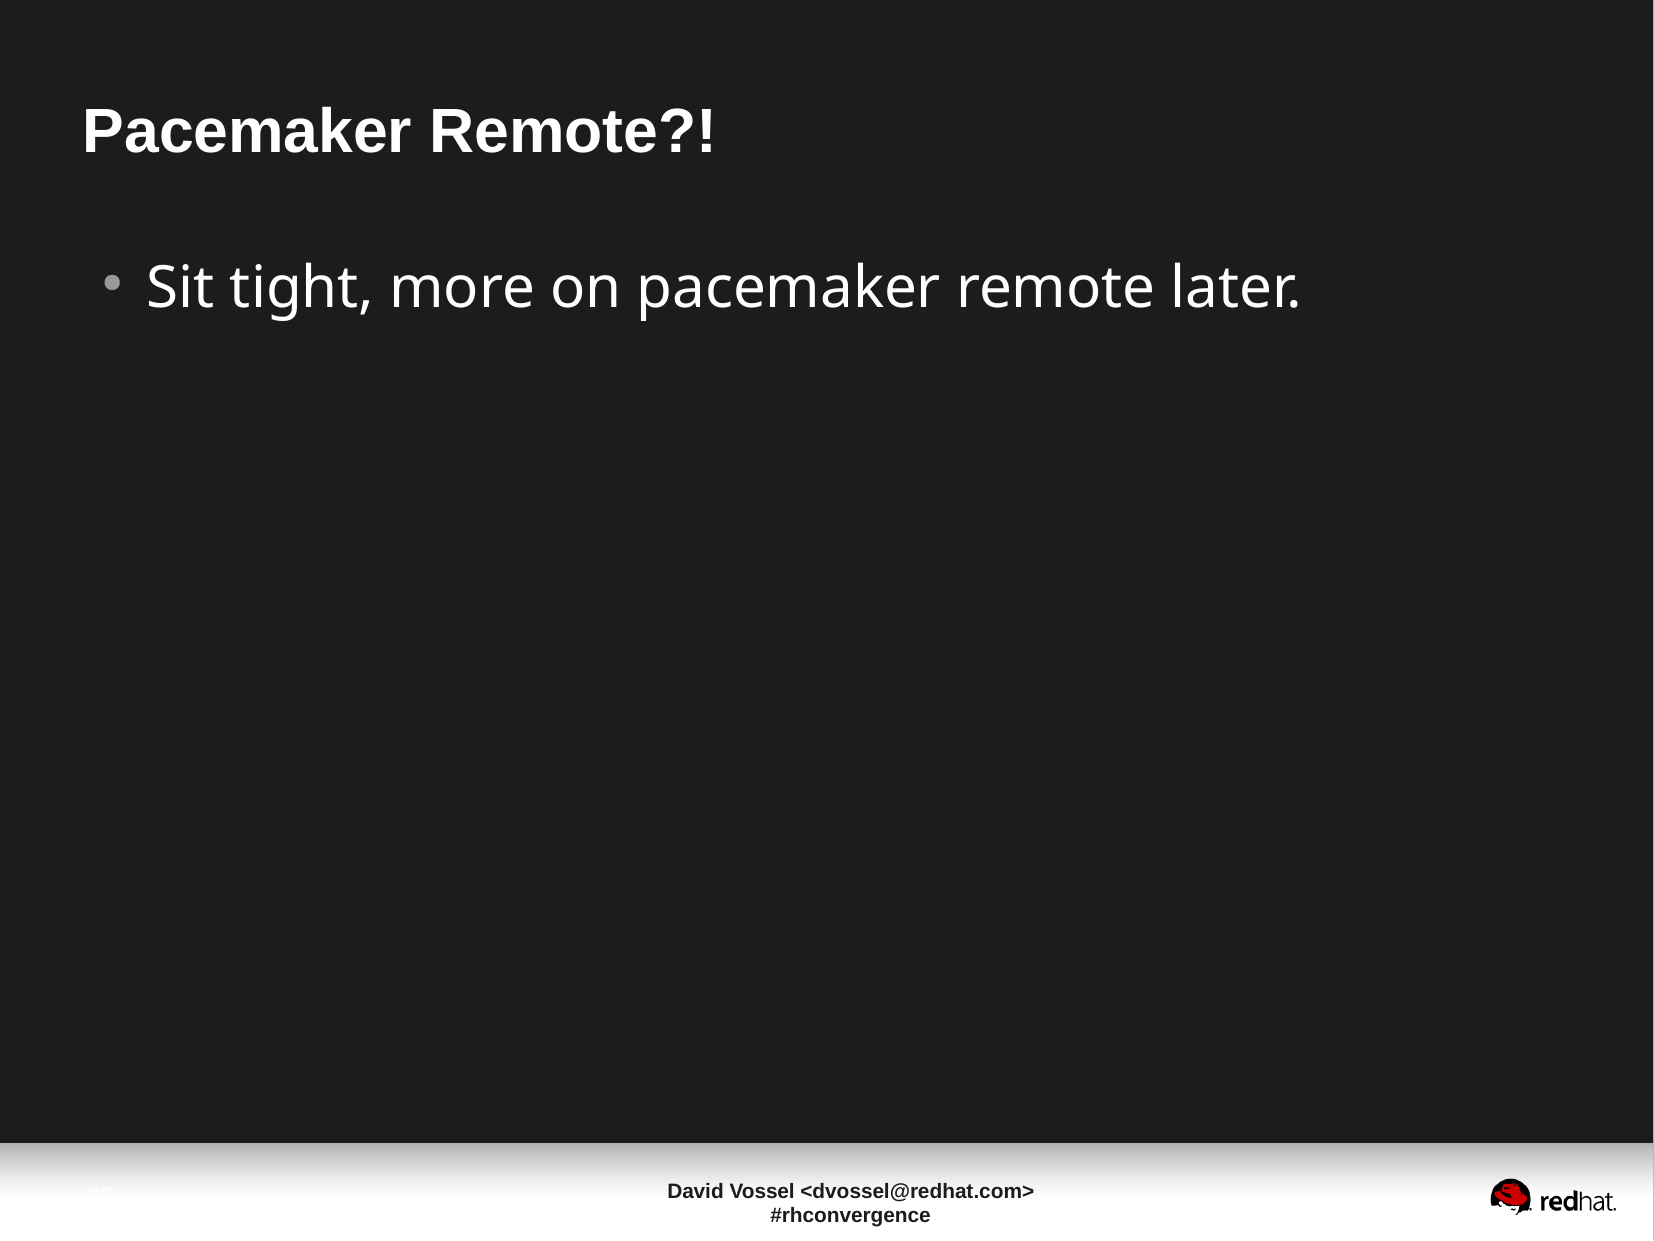

# Pacemaker Remote?!
Sit tight, more on pacemaker remote later.